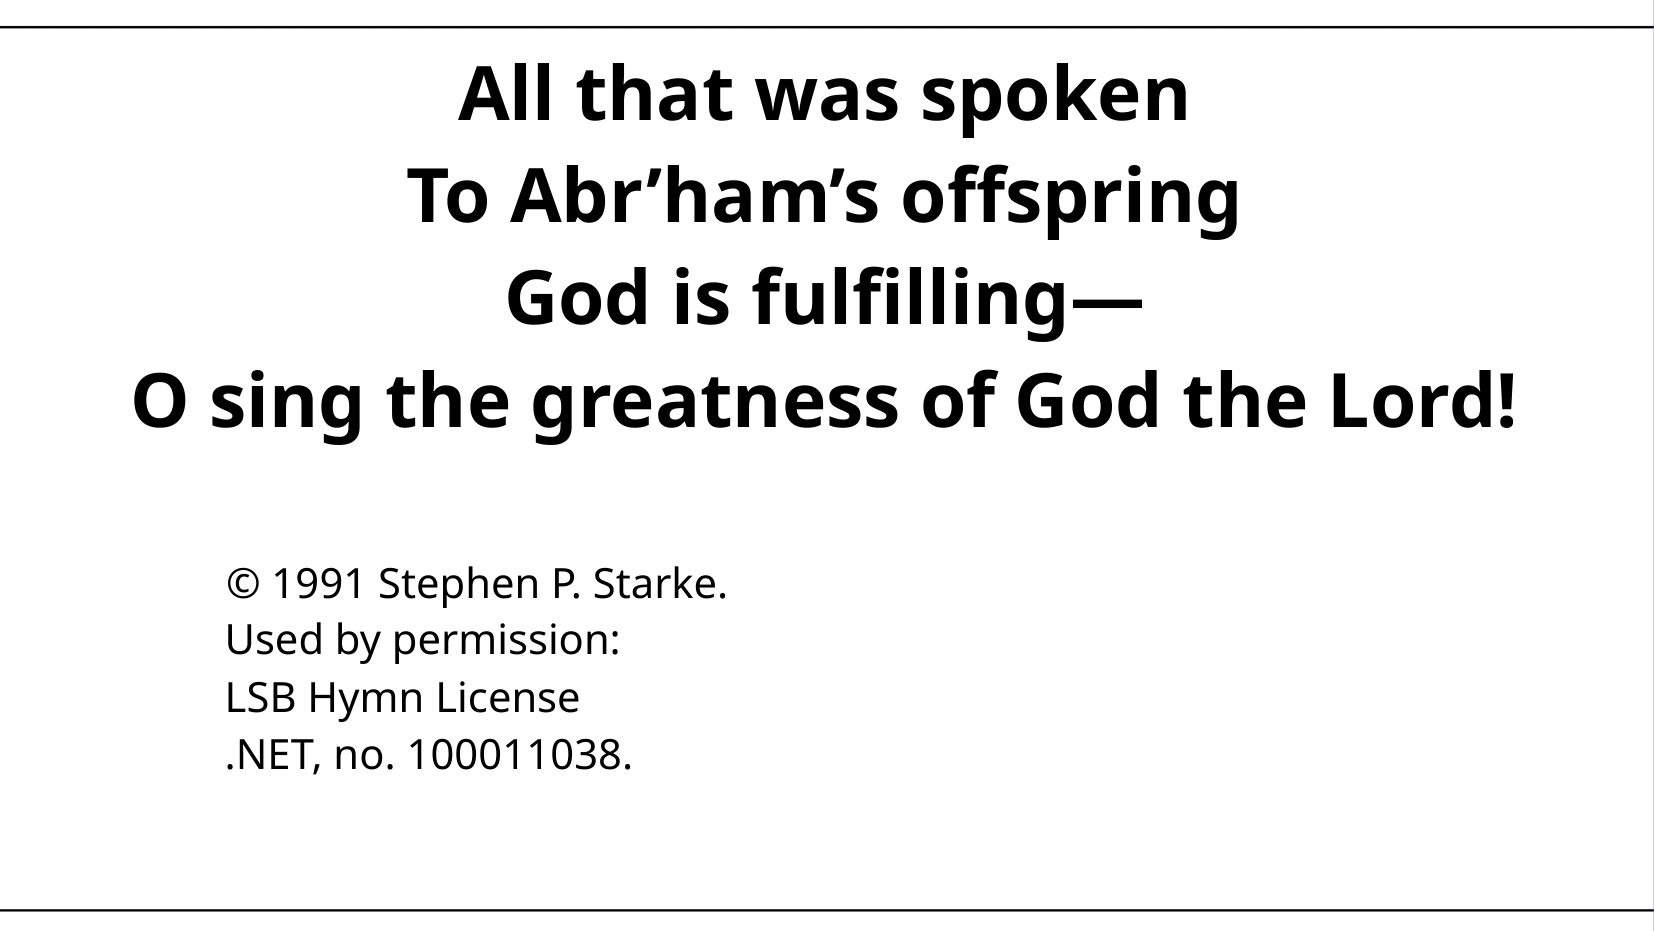

All that was spoken
To Abr’ham’s offspring
God is fulfilling—
O sing the greatness of God the Lord!
 © 1991 Stephen P. Starke.
 Used by permission:
 LSB Hymn License
 .NET, no. 100011038.